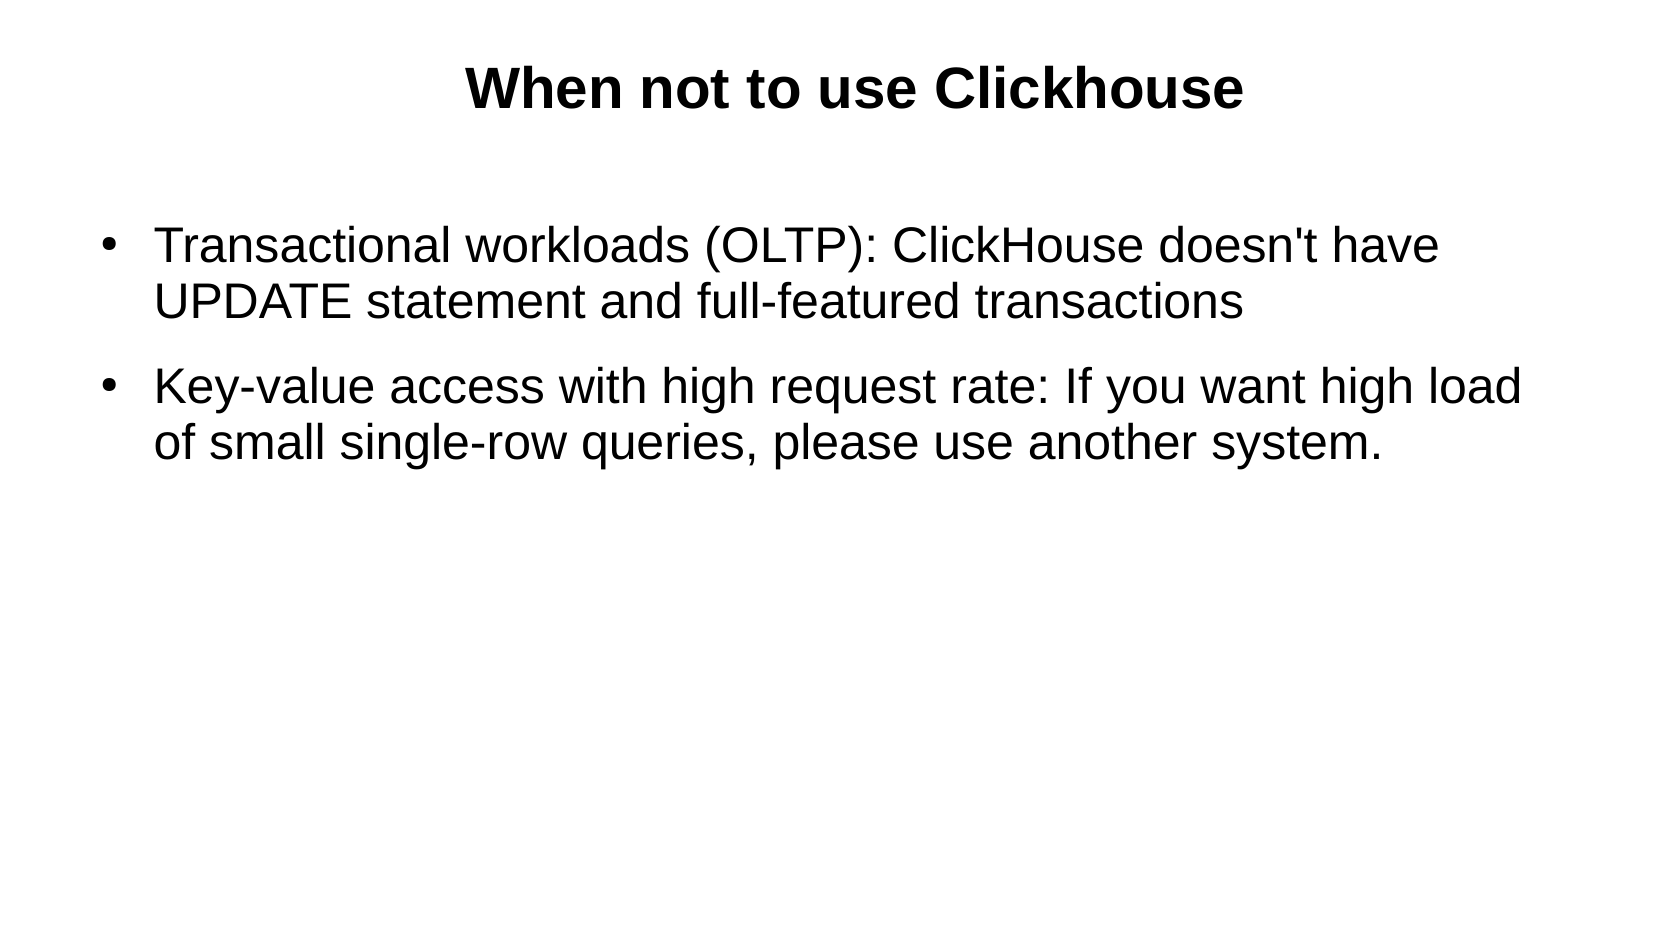

When not to use Clickhouse
# Transactional workloads (OLTP): ClickHouse doesn't have UPDATE statement and full-featured transactions
Key-value access with high request rate: If you want high load of small single-row queries, please use another system.